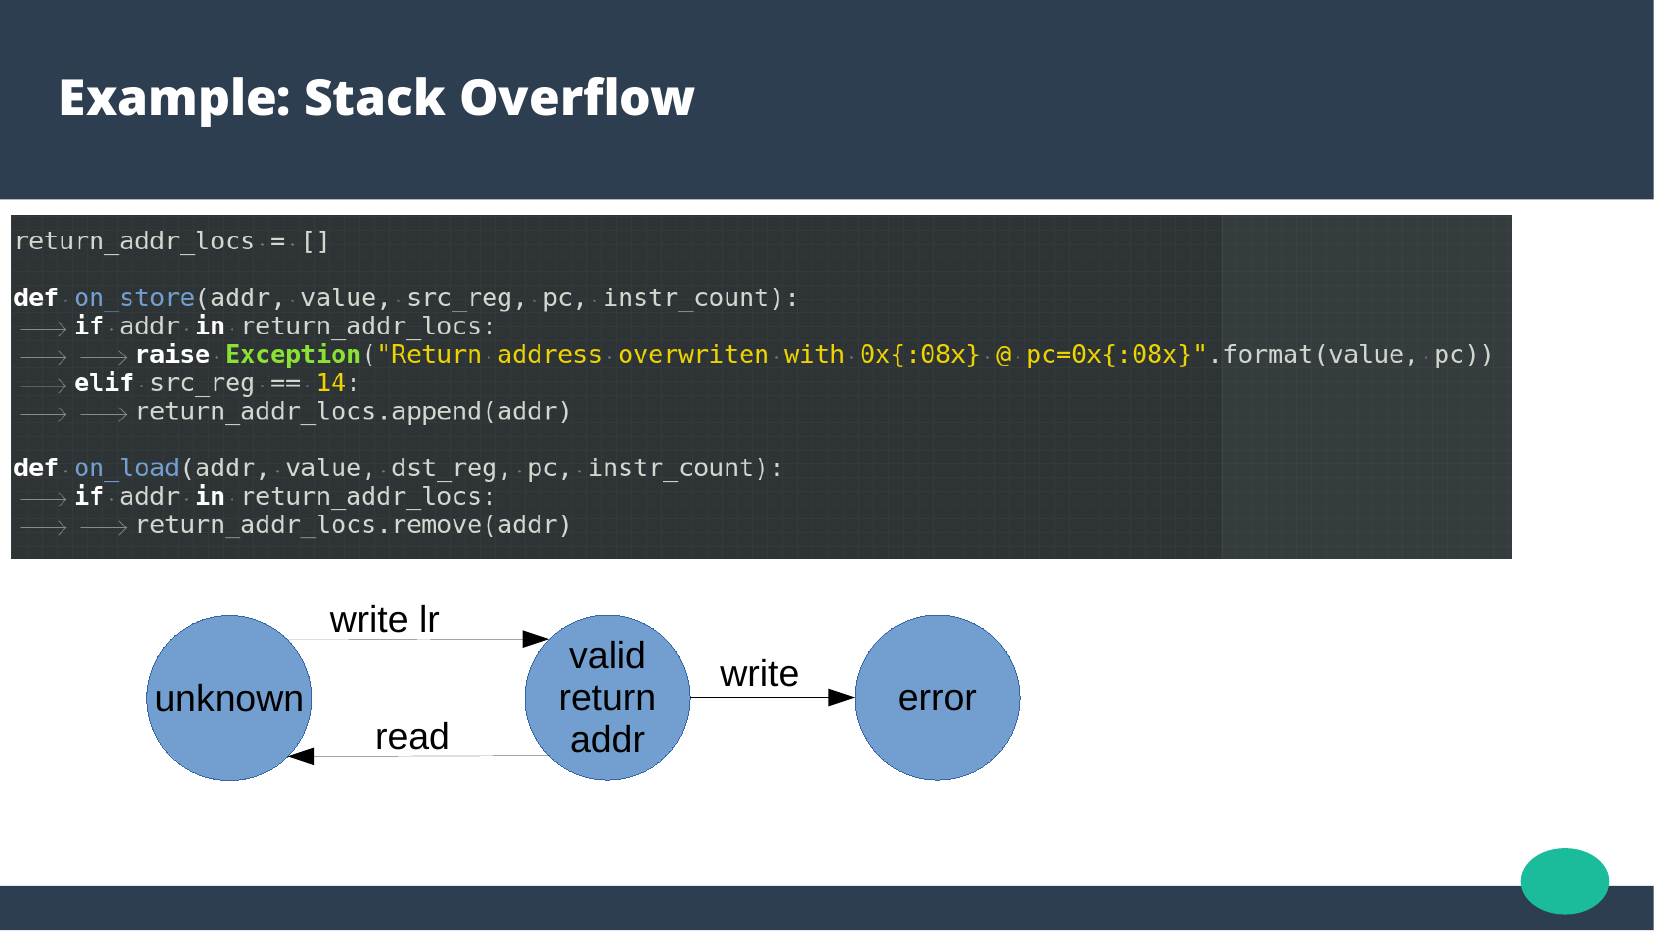

# Example: Stack Overflow
write lr
valid
return
addr
error
unknown
write
read